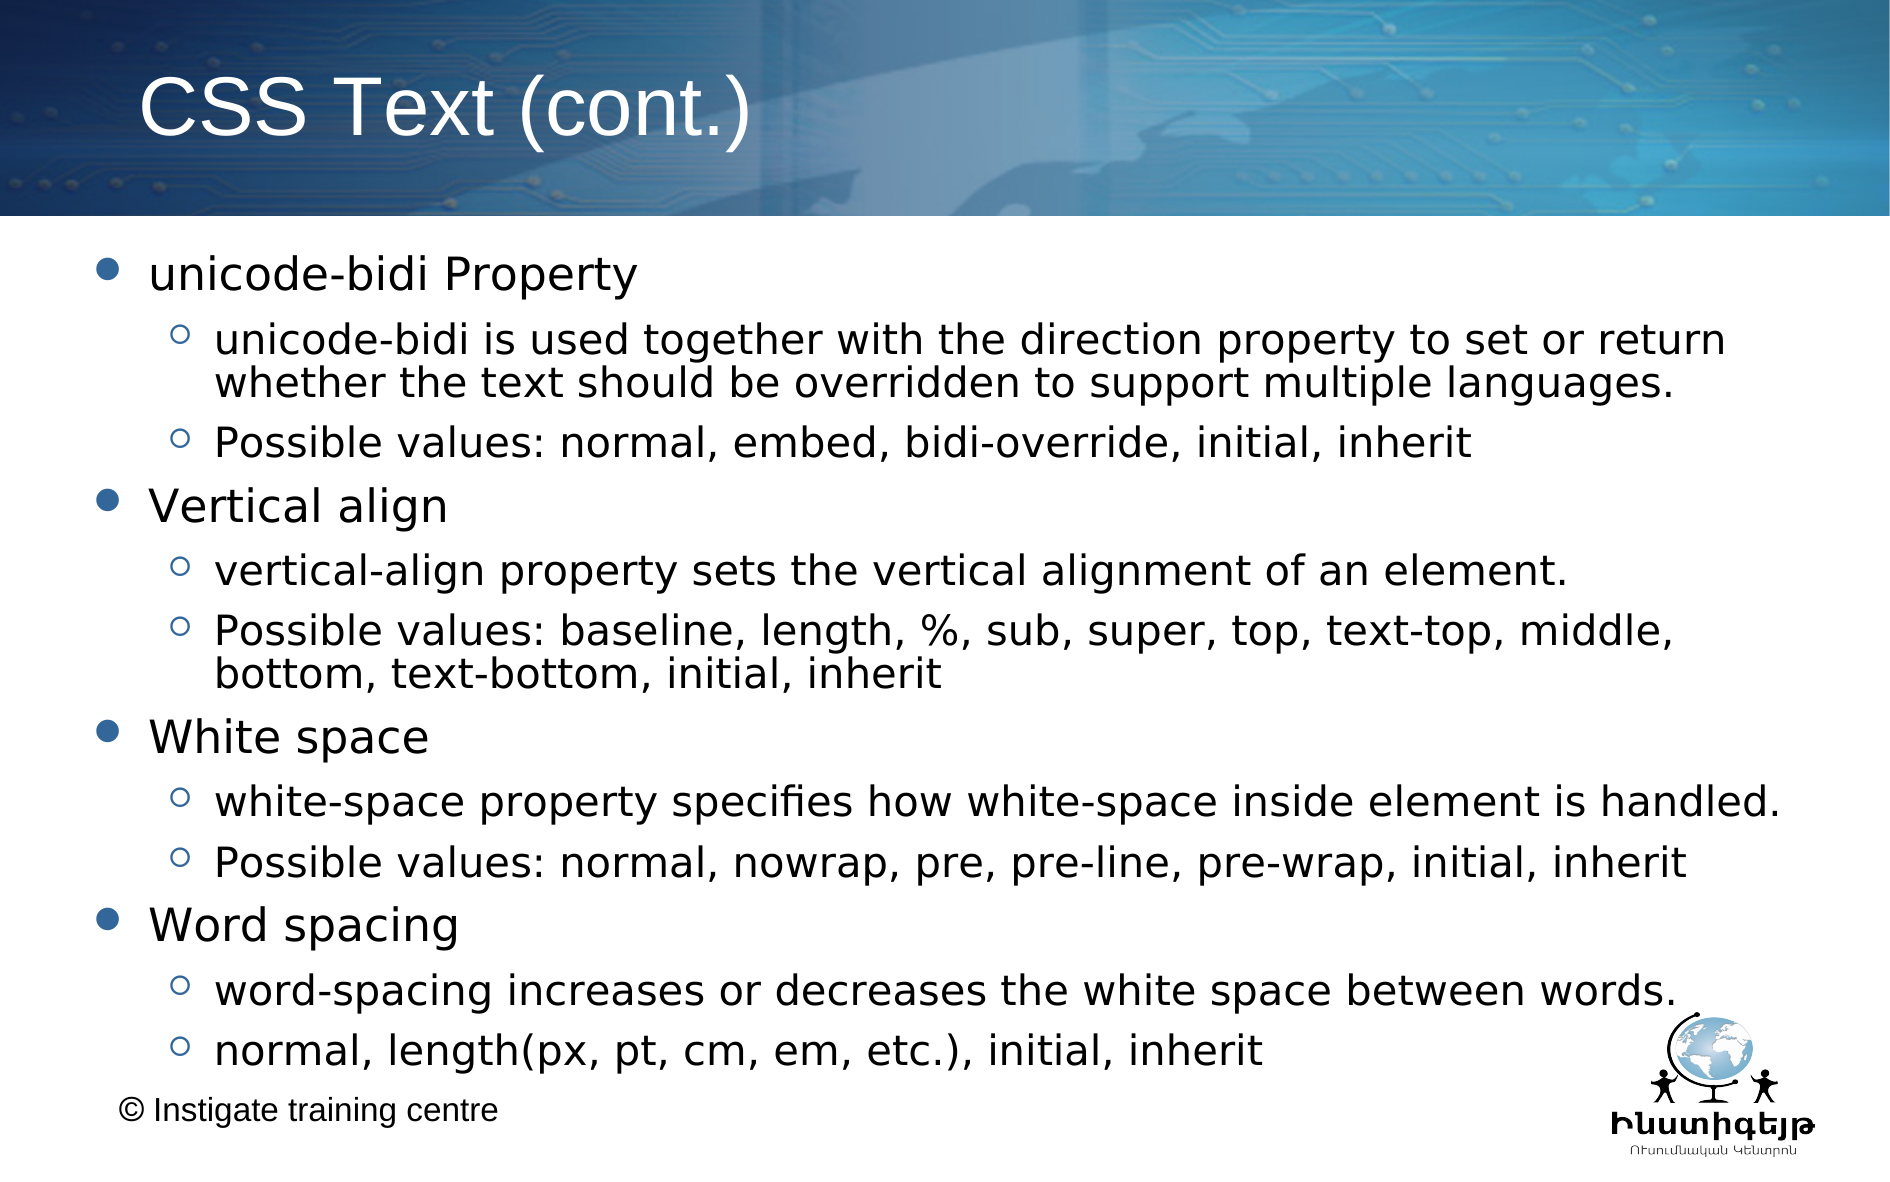

CSS Text (cont.)
# unicode-bidi Property
unicode-bidi is used together with the direction property to set or return whether the text should be overridden to support multiple languages.
Possible values: normal, embed, bidi-override, initial, inherit
Vertical align
vertical-align property sets the vertical alignment of an element.
Possible values: baseline, length, %, sub, super, top, text-top, middle, bottom, text-bottom, initial, inherit
White space
white-space property specifies how white-space inside element is handled.
Possible values: normal, nowrap, pre, pre-line, pre-wrap, initial, inherit
Word spacing
word-spacing increases or decreases the white space between words.
normal, length(px, pt, cm, em, etc.), initial, inherit